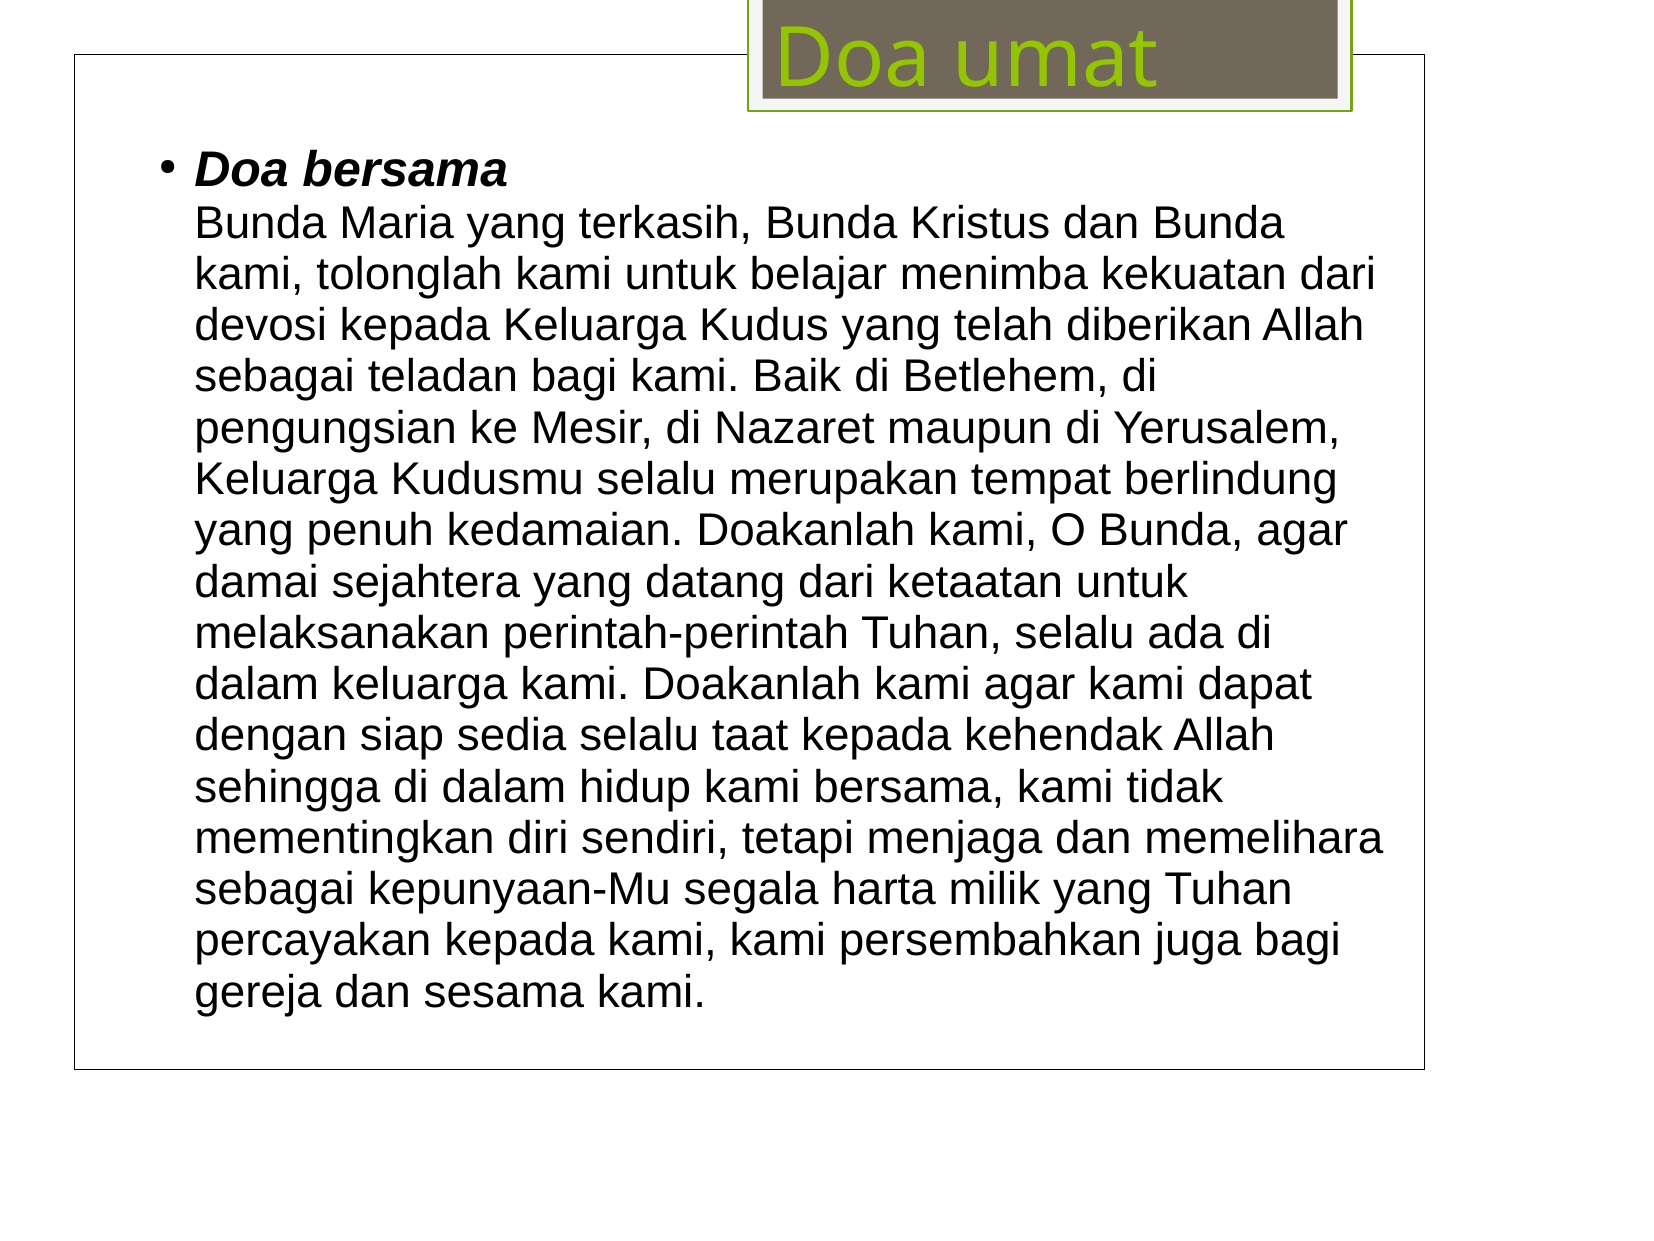

# Doa umat
Doa bersama
Bunda Maria yang terkasih, Bunda Kristus dan Bunda kami, tolonglah kami untuk belajar menimba kekuatan dari devosi kepada Keluarga Kudus yang telah diberikan Allah sebagai teladan bagi kami. Baik di Betlehem, di pengungsian ke Mesir, di Nazaret maupun di Yerusalem, Keluarga Kudusmu selalu merupakan tempat berlindung yang penuh kedamaian. Doakanlah kami, O Bunda, agar damai sejahtera yang datang dari ketaatan untuk melaksanakan perintah-perintah Tuhan, selalu ada di dalam keluarga kami. Doakanlah kami agar kami dapat dengan siap sedia selalu taat kepada kehendak Allah sehingga di dalam hidup kami bersama, kami tidak mementingkan diri sendiri, tetapi menjaga dan memelihara sebagai kepunyaan-Mu segala harta milik yang Tuhan percayakan kepada kami, kami persembahkan juga bagi gereja dan sesama kami.